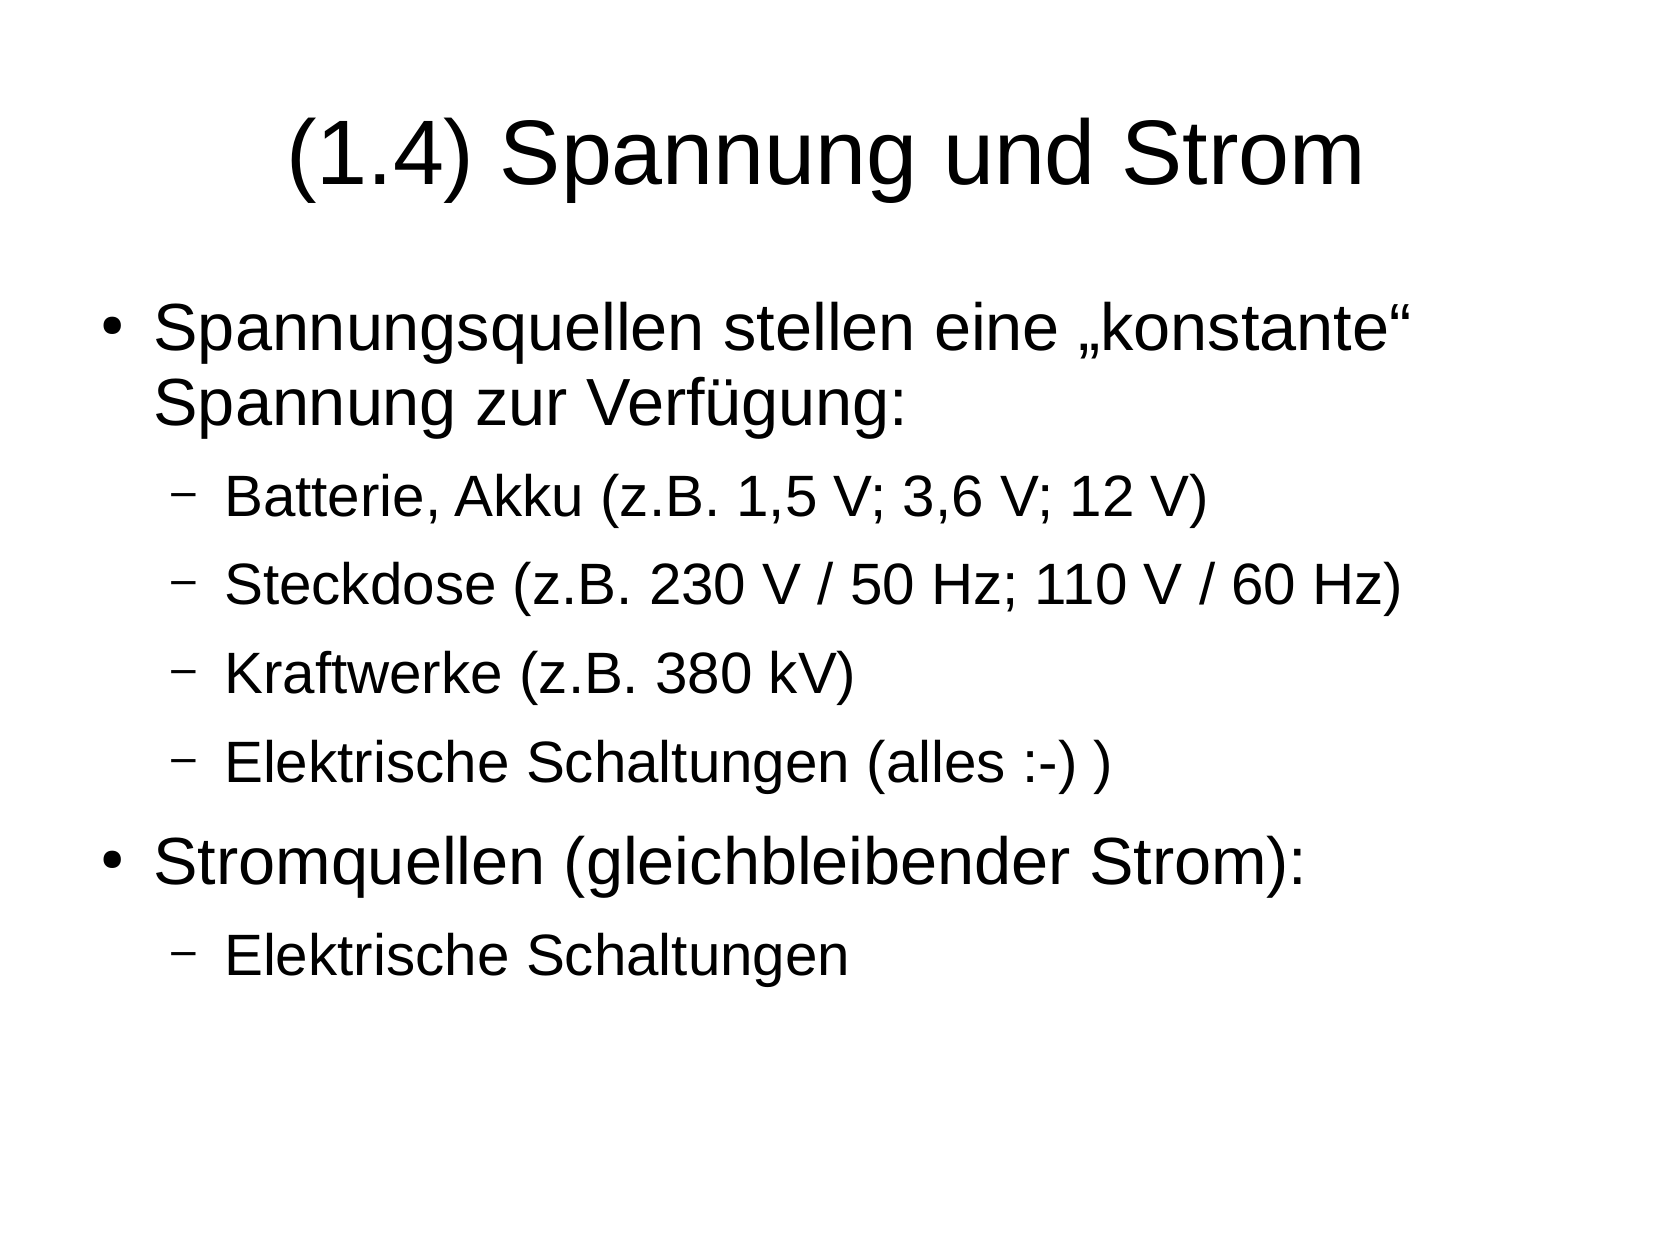

# (1.4) Spannung und Strom
Spannungsquellen stellen eine „konstante“ Spannung zur Verfügung:
Batterie, Akku (z.B. 1,5 V; 3,6 V; 12 V)
Steckdose (z.B. 230 V / 50 Hz; 110 V / 60 Hz)
Kraftwerke (z.B. 380 kV)
Elektrische Schaltungen (alles :-) )
Stromquellen (gleichbleibender Strom):
Elektrische Schaltungen